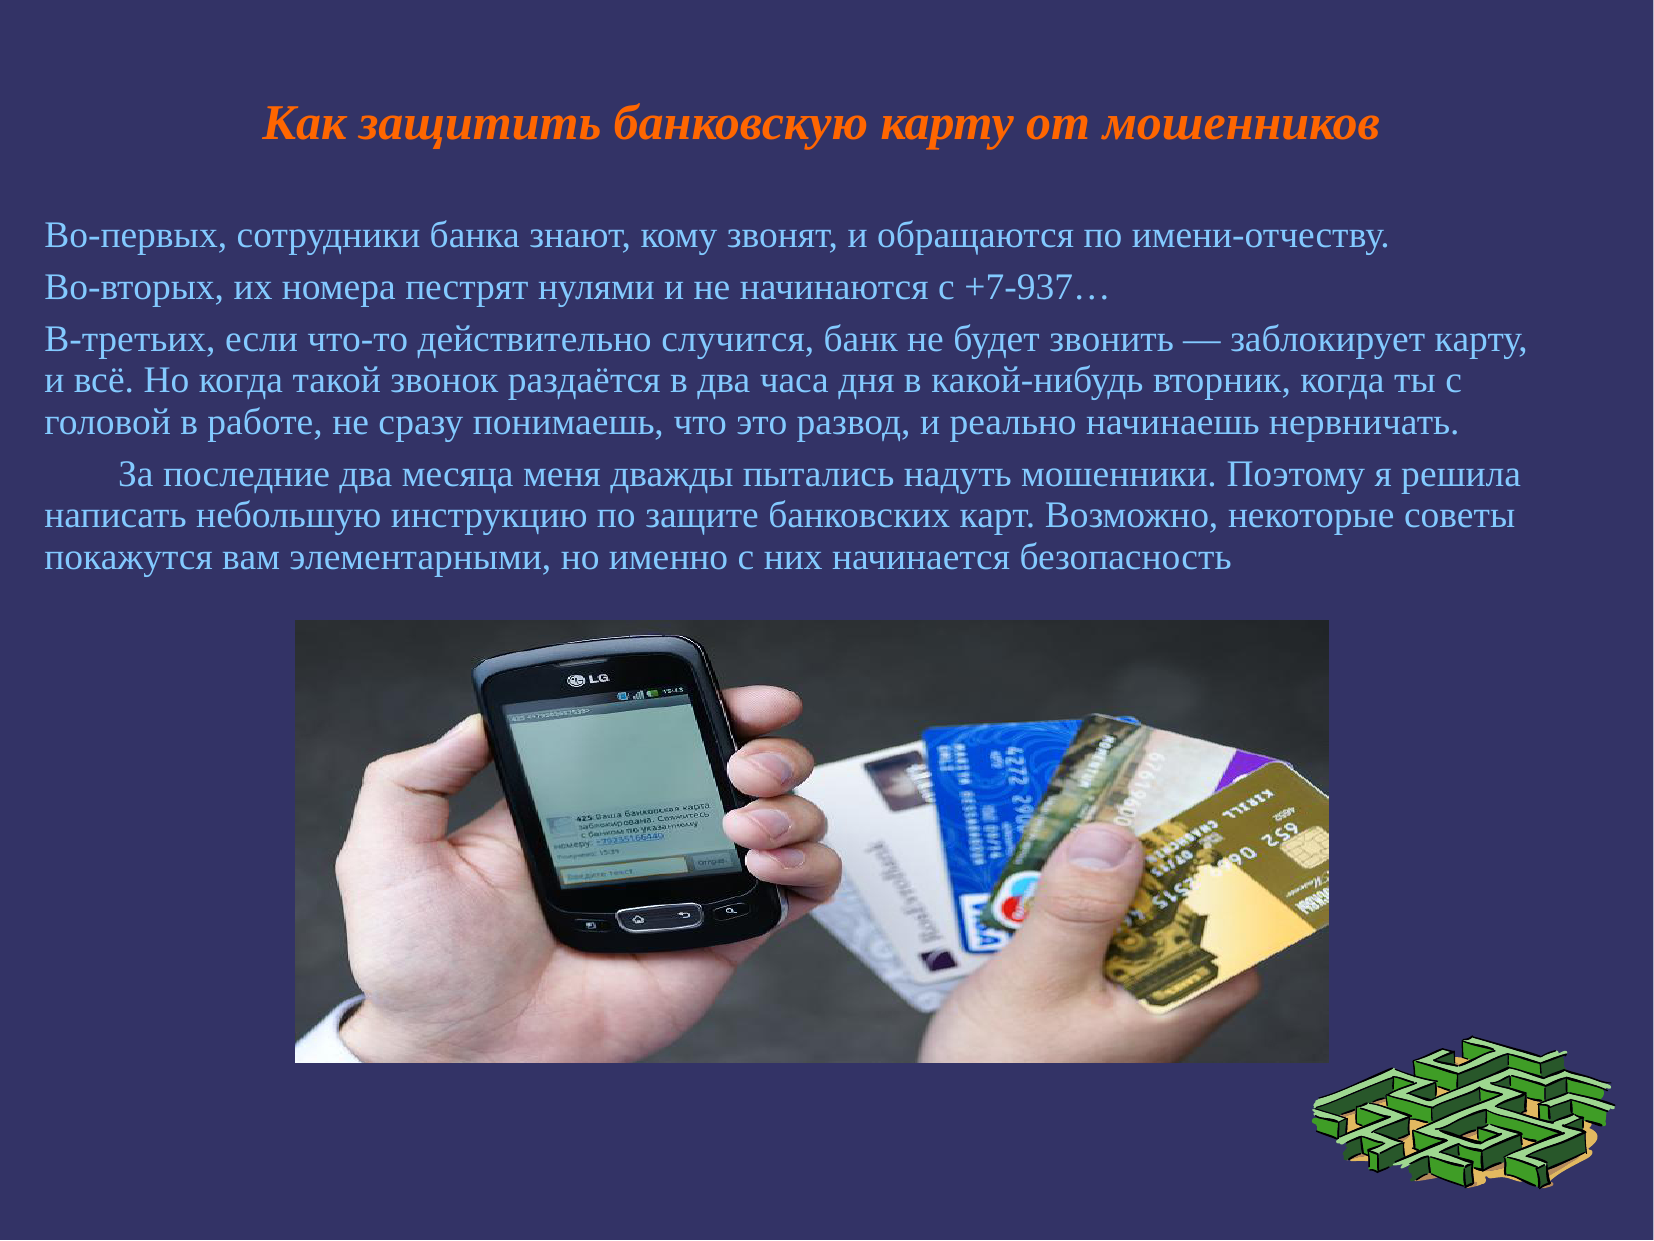

# Как защитить банковскую карту от мошенников
Во-первых, сотрудники банка знают, кому звонят, и обращаются по имени-отчеству.
Во-вторых, их номера пестрят нулями и не начинаются с +7-937…
В-третьих, если что-то действительно случится, банк не будет звонить — заблокирует карту, и всё. Но когда такой звонок раздаётся в два часа дня в какой-нибудь вторник, когда ты с головой в работе, не сразу понимаешь, что это развод, и реально начинаешь нервничать.
	За последние два месяца меня дважды пытались надуть мошенники. Поэтому я решила написать небольшую инструкцию по защите банковских карт. Возможно, некоторые советы покажутся вам элементарными, но именно с них начинается безопасность